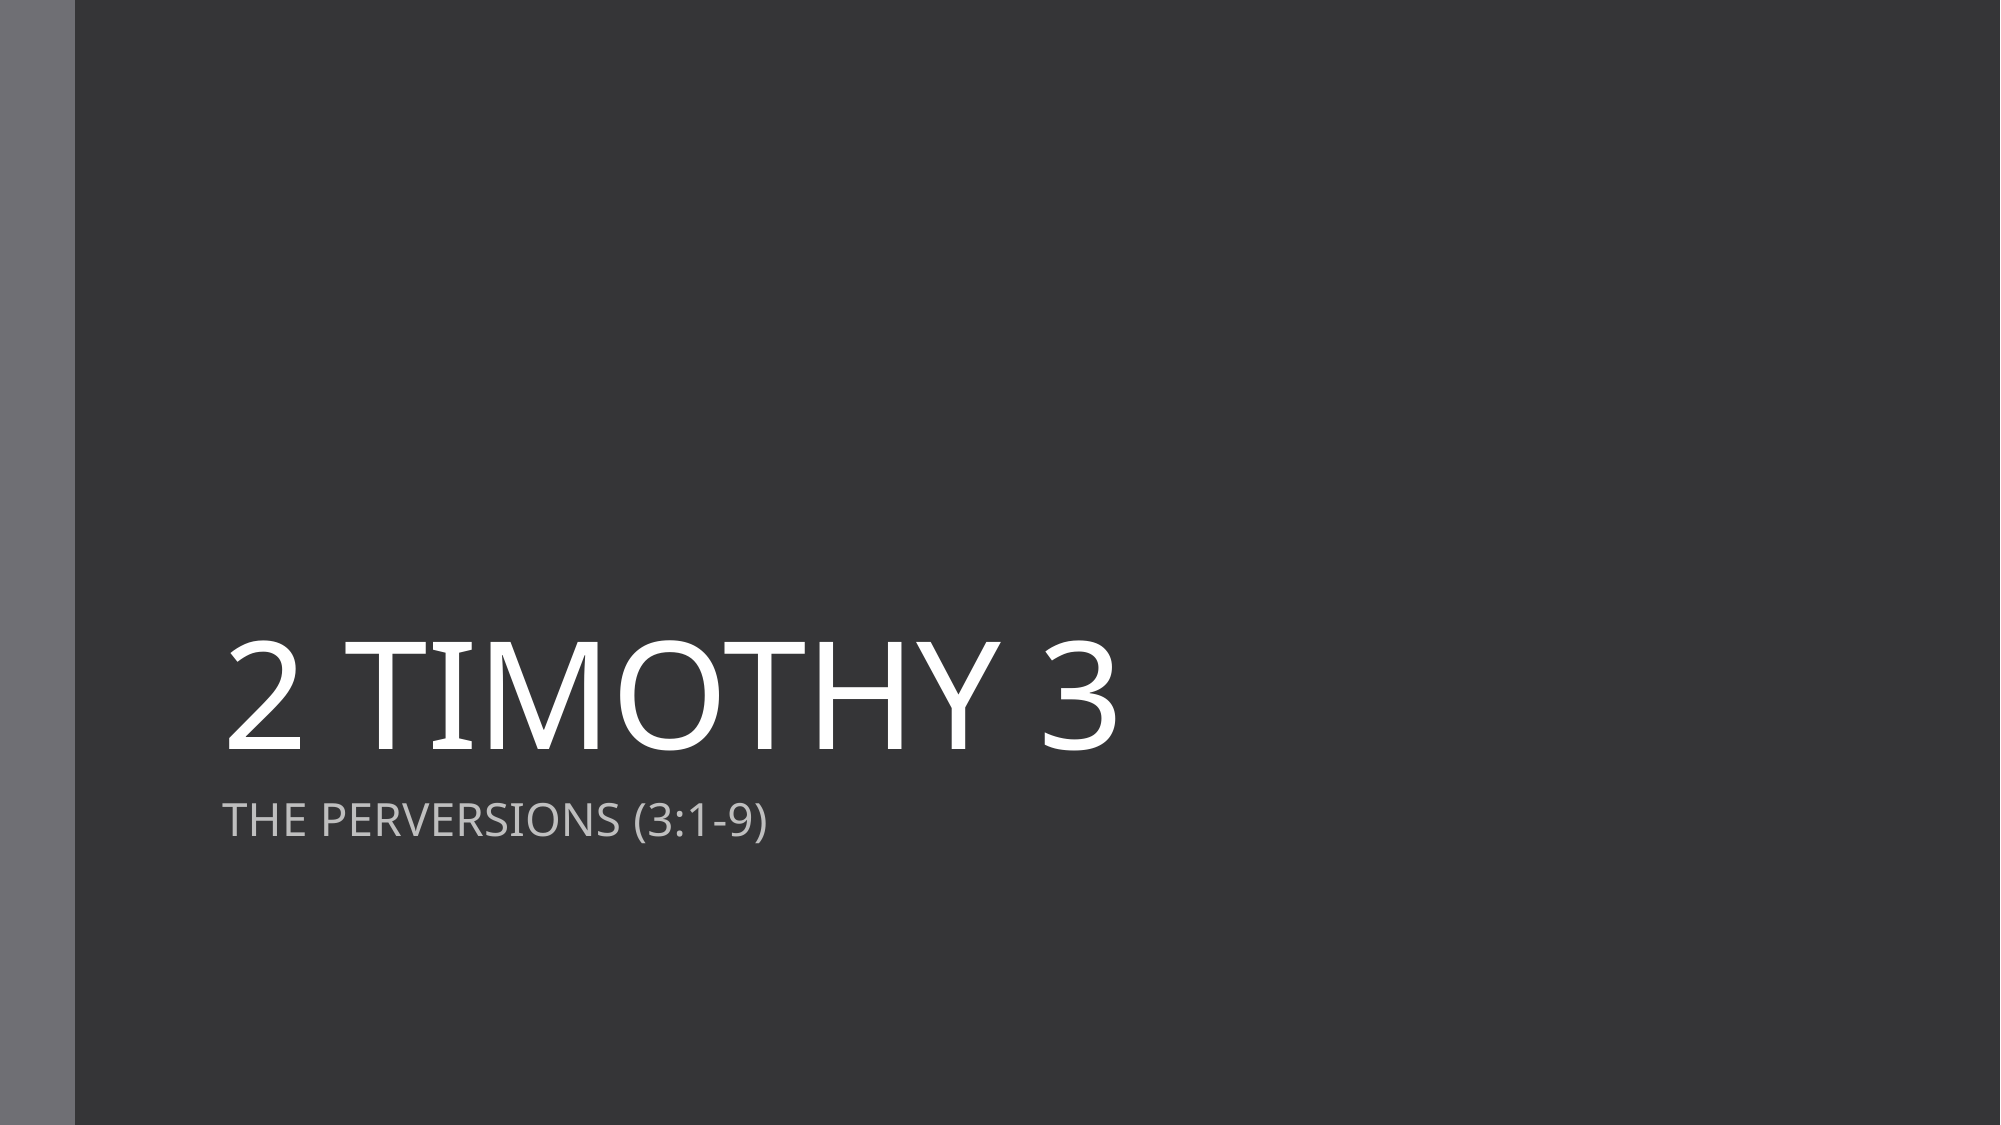

# 2 TIMOTHY 3
THE PERVERSIONS (3:1-9)